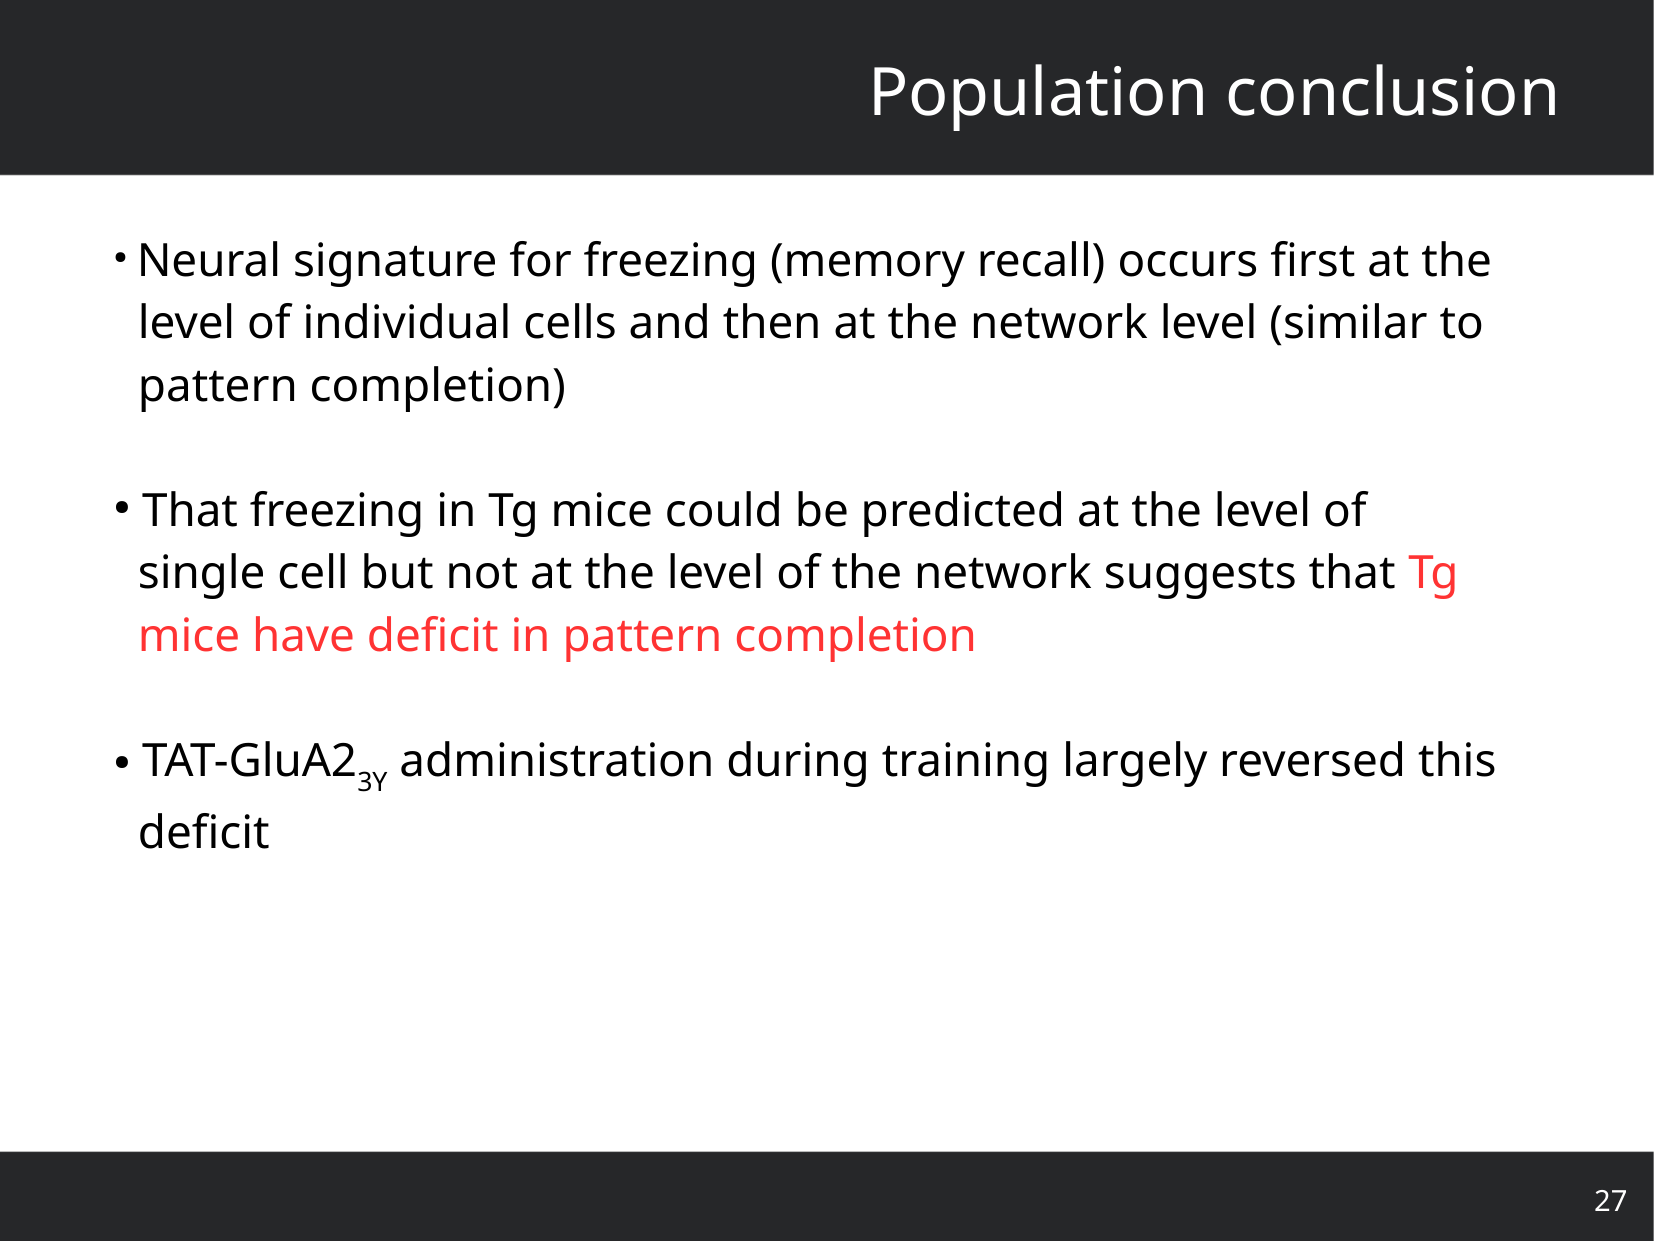

Population conclusion
 Neural signature for freezing (memory recall) occurs first at the level of individual cells and then at the network level (similar to pattern completion)
 That freezing in Tg mice could be predicted at the level of single cell but not at the level of the network suggests that Tg mice have deficit in pattern completion
 TAT-GluA23Y administration during training largely reversed this deficit
27